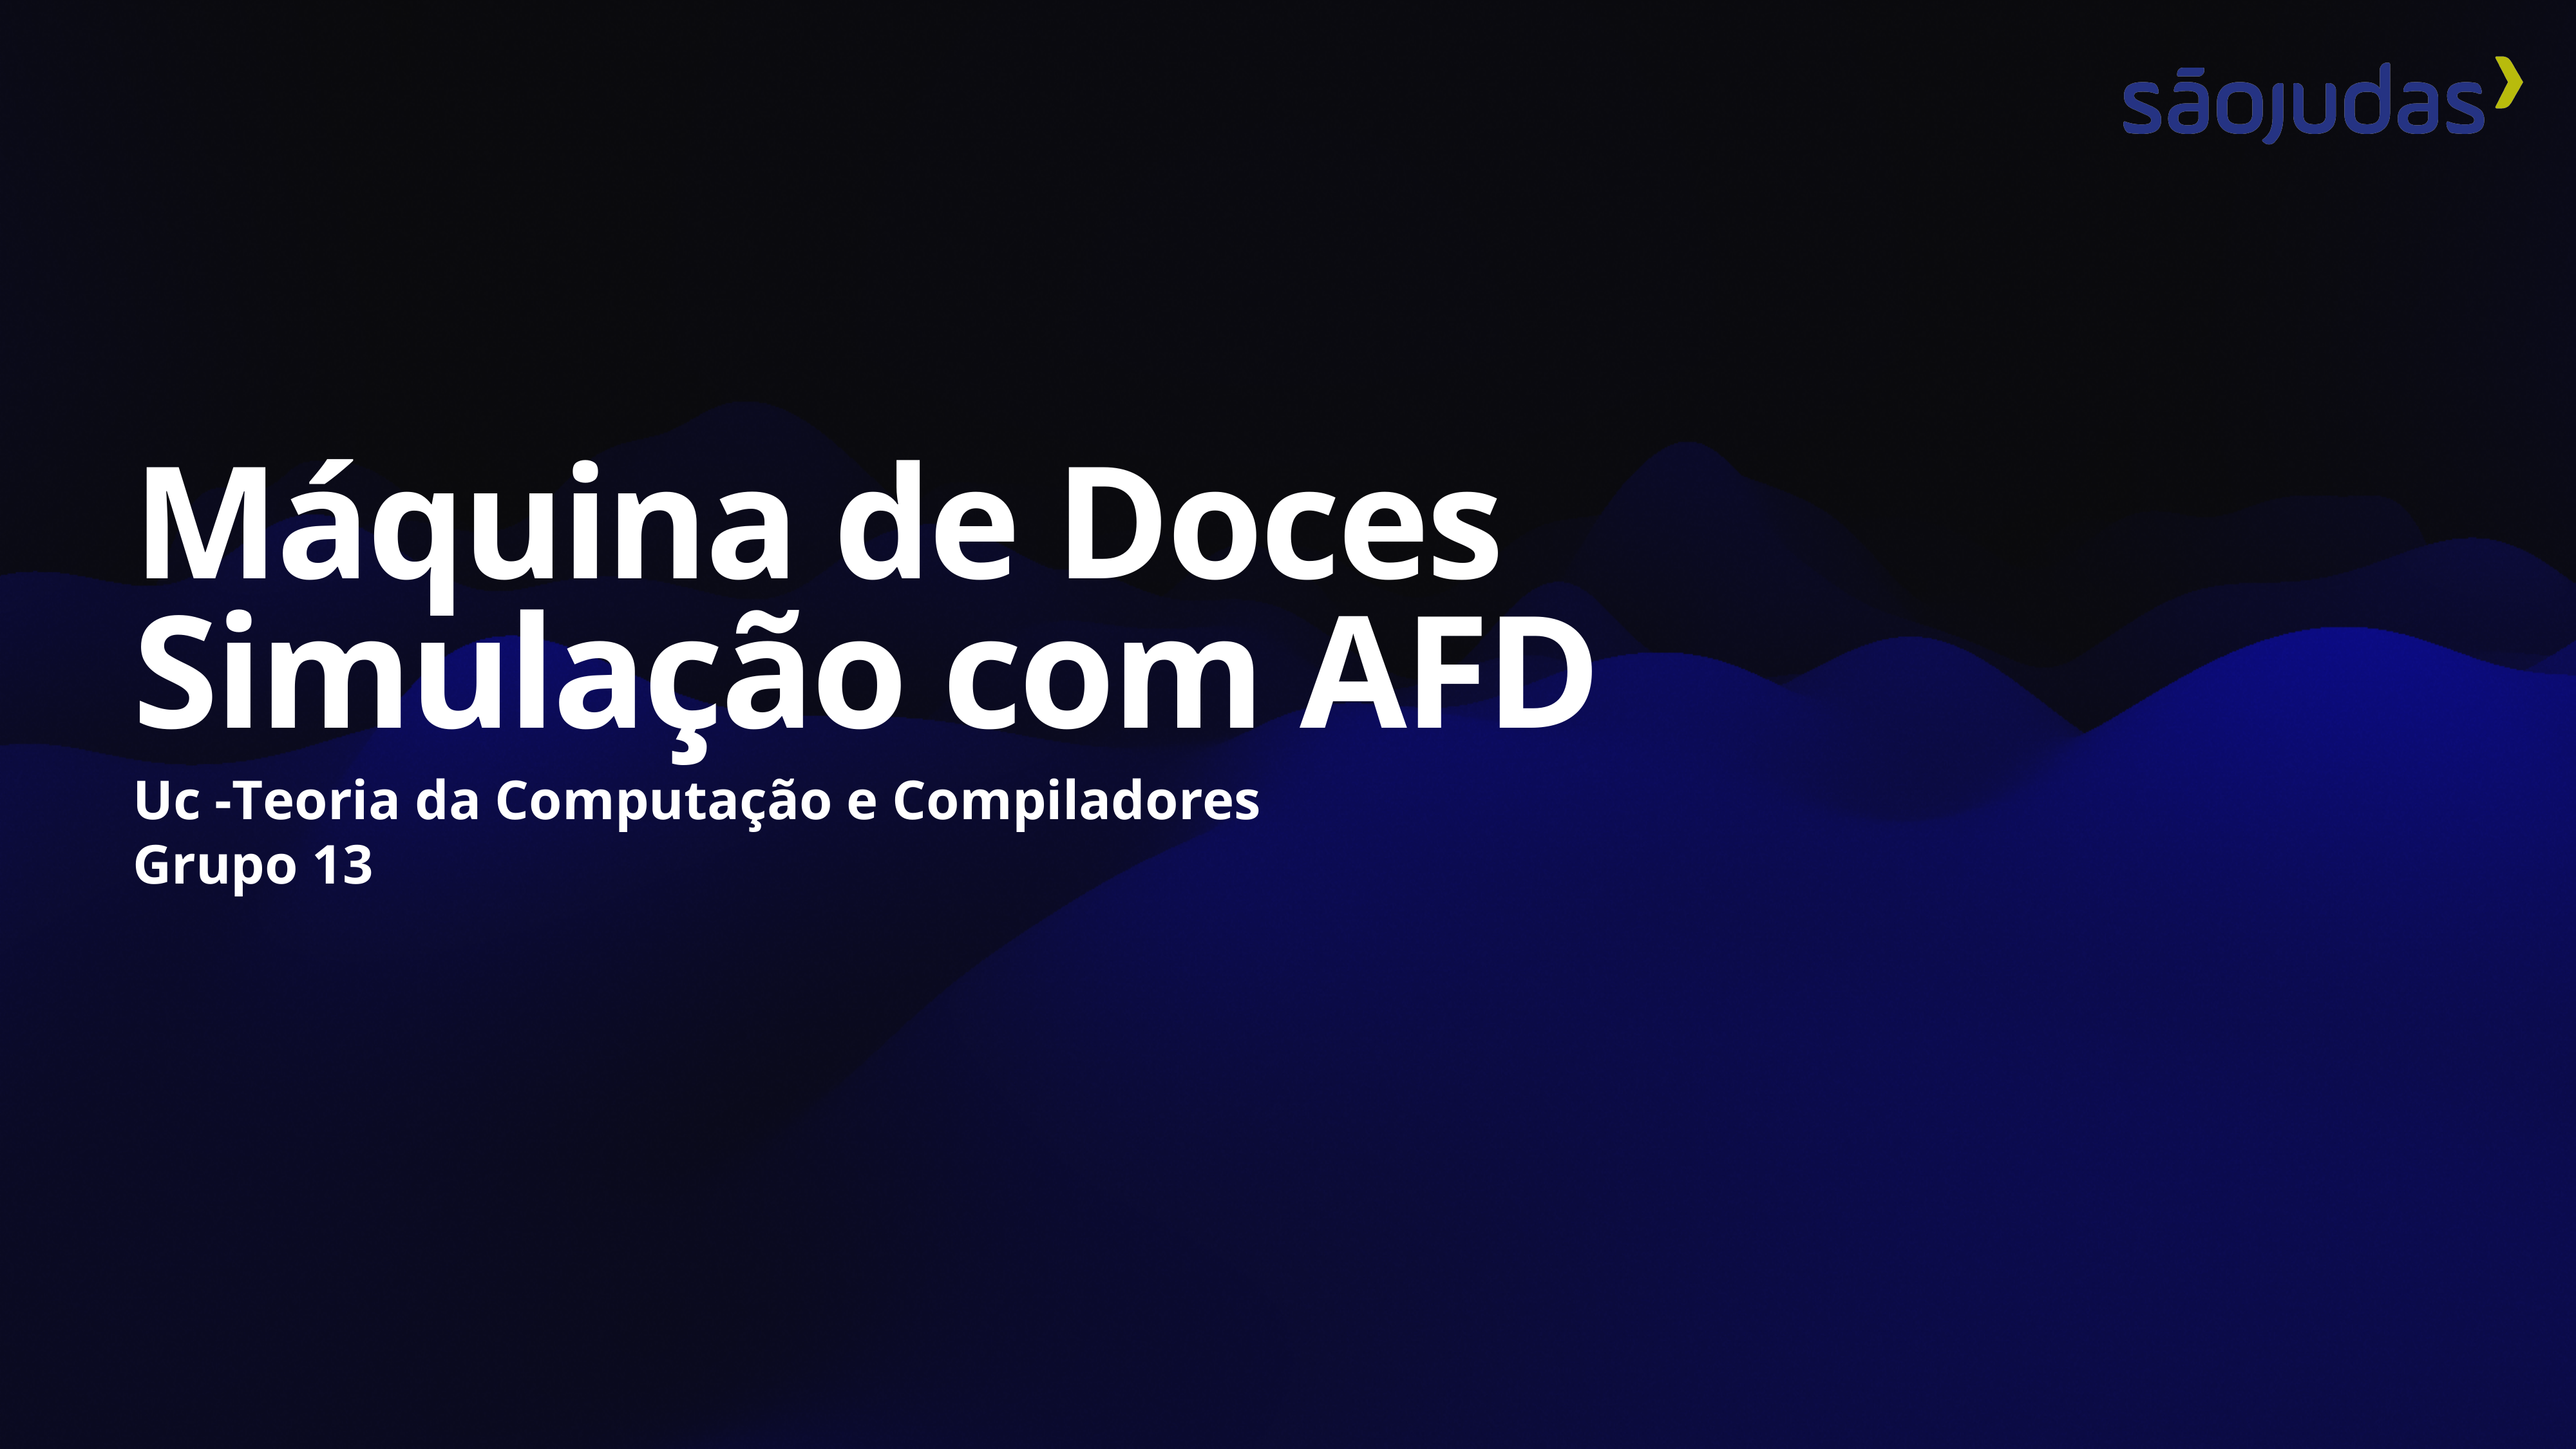

# Máquina de Doces Simulação com AFD
Uc -Teoria da Computação e Compiladores
Grupo 13